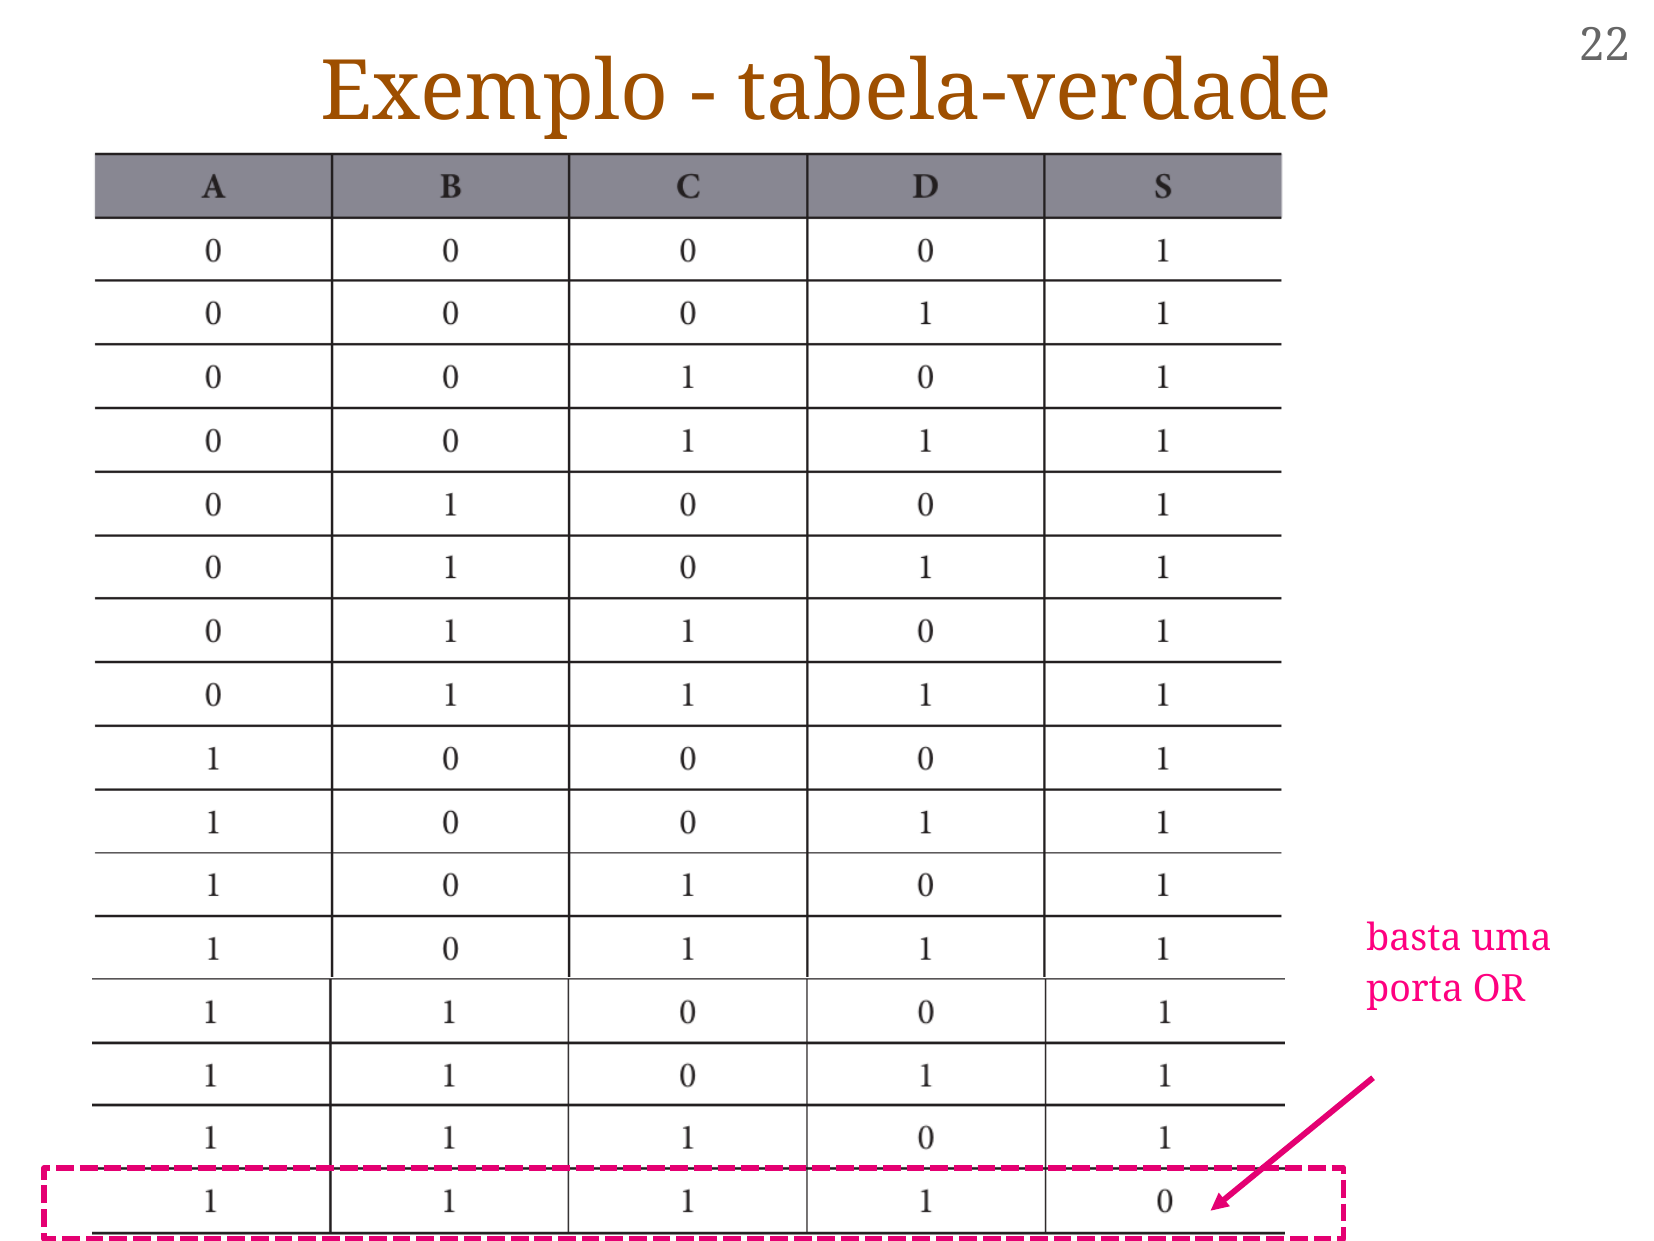

22
# Exemplo - tabela-verdade
basta uma porta OR